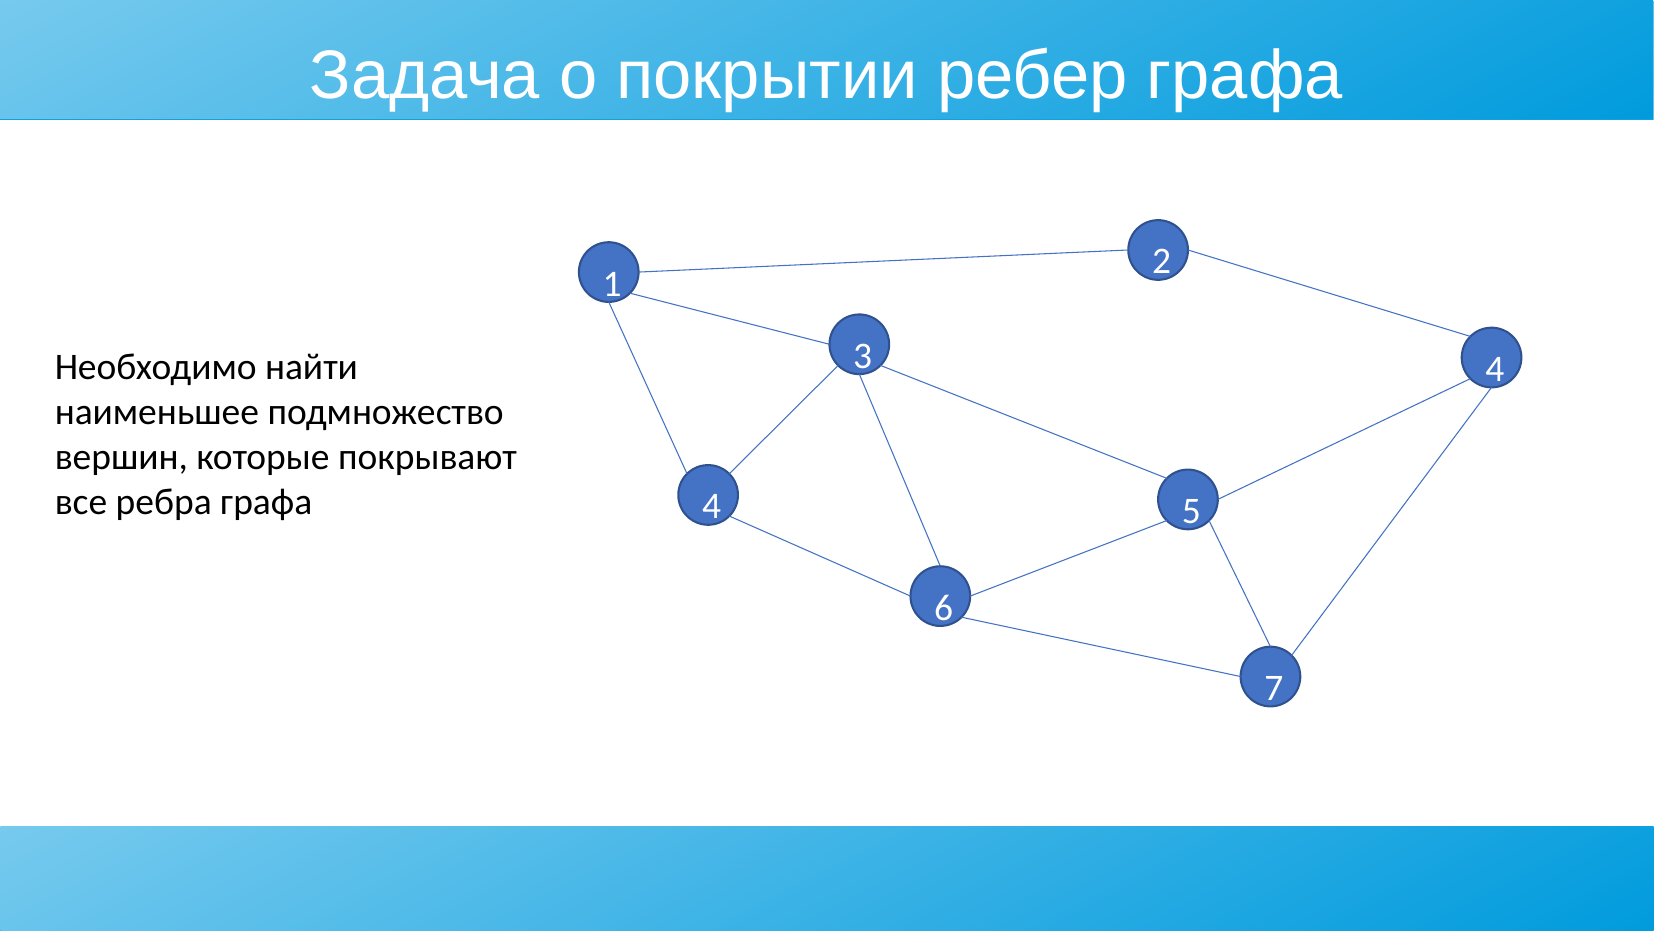

# Задача о покрытии ребер графа
2
1
3
4
Необходимо найти наименьшее подмножество вершин, которые покрывают все ребра графа
4
5
6
7